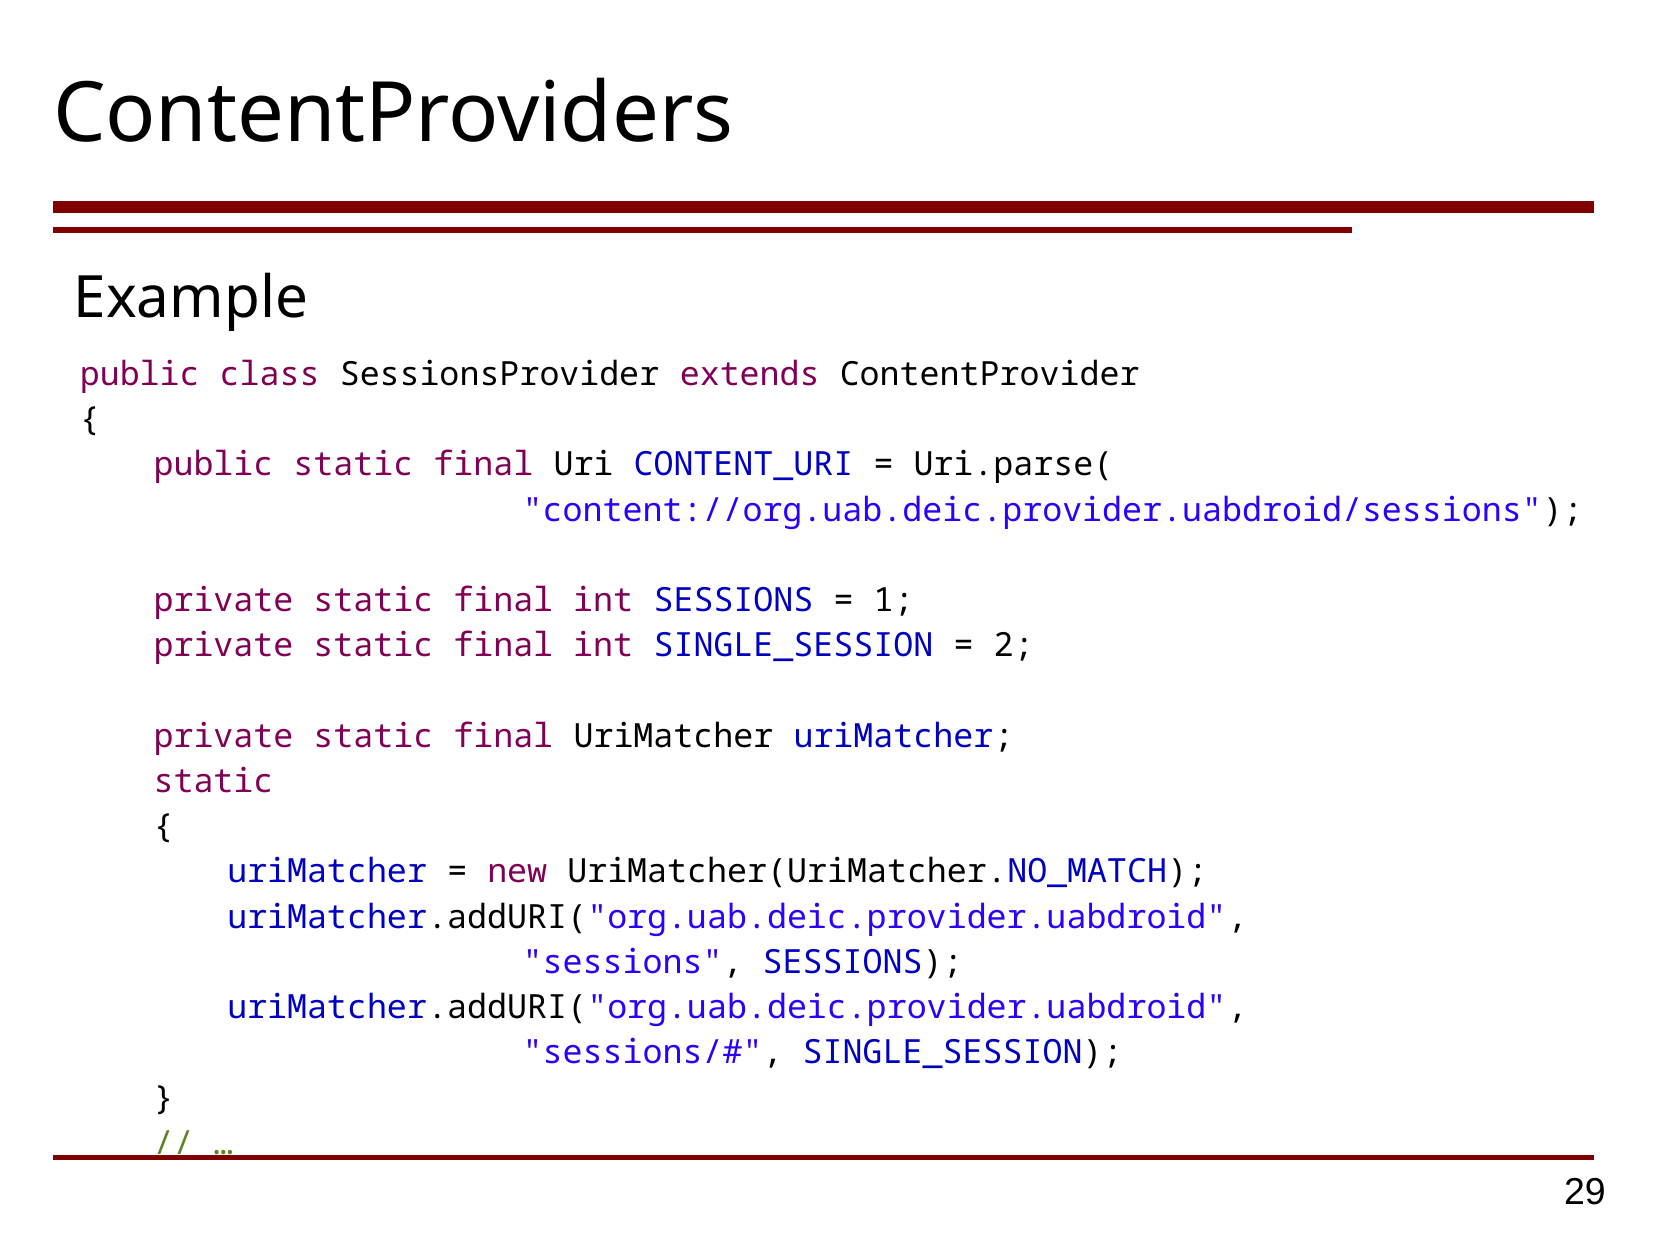

# ContentProviders
Example
public class SessionsProvider extends ContentProvider
{
	public static final Uri CONTENT_URI = Uri.parse(
						"content://org.uab.deic.provider.uabdroid/sessions");
	private static final int SESSIONS = 1;
	private static final int SINGLE_SESSION = 2;
	private static final UriMatcher uriMatcher;
	static
	{
		uriMatcher = new UriMatcher(UriMatcher.NO_MATCH);
		uriMatcher.addURI("org.uab.deic.provider.uabdroid",
						"sessions", SESSIONS);
		uriMatcher.addURI("org.uab.deic.provider.uabdroid",
						"sessions/#", SINGLE_SESSION);
	}
	// …